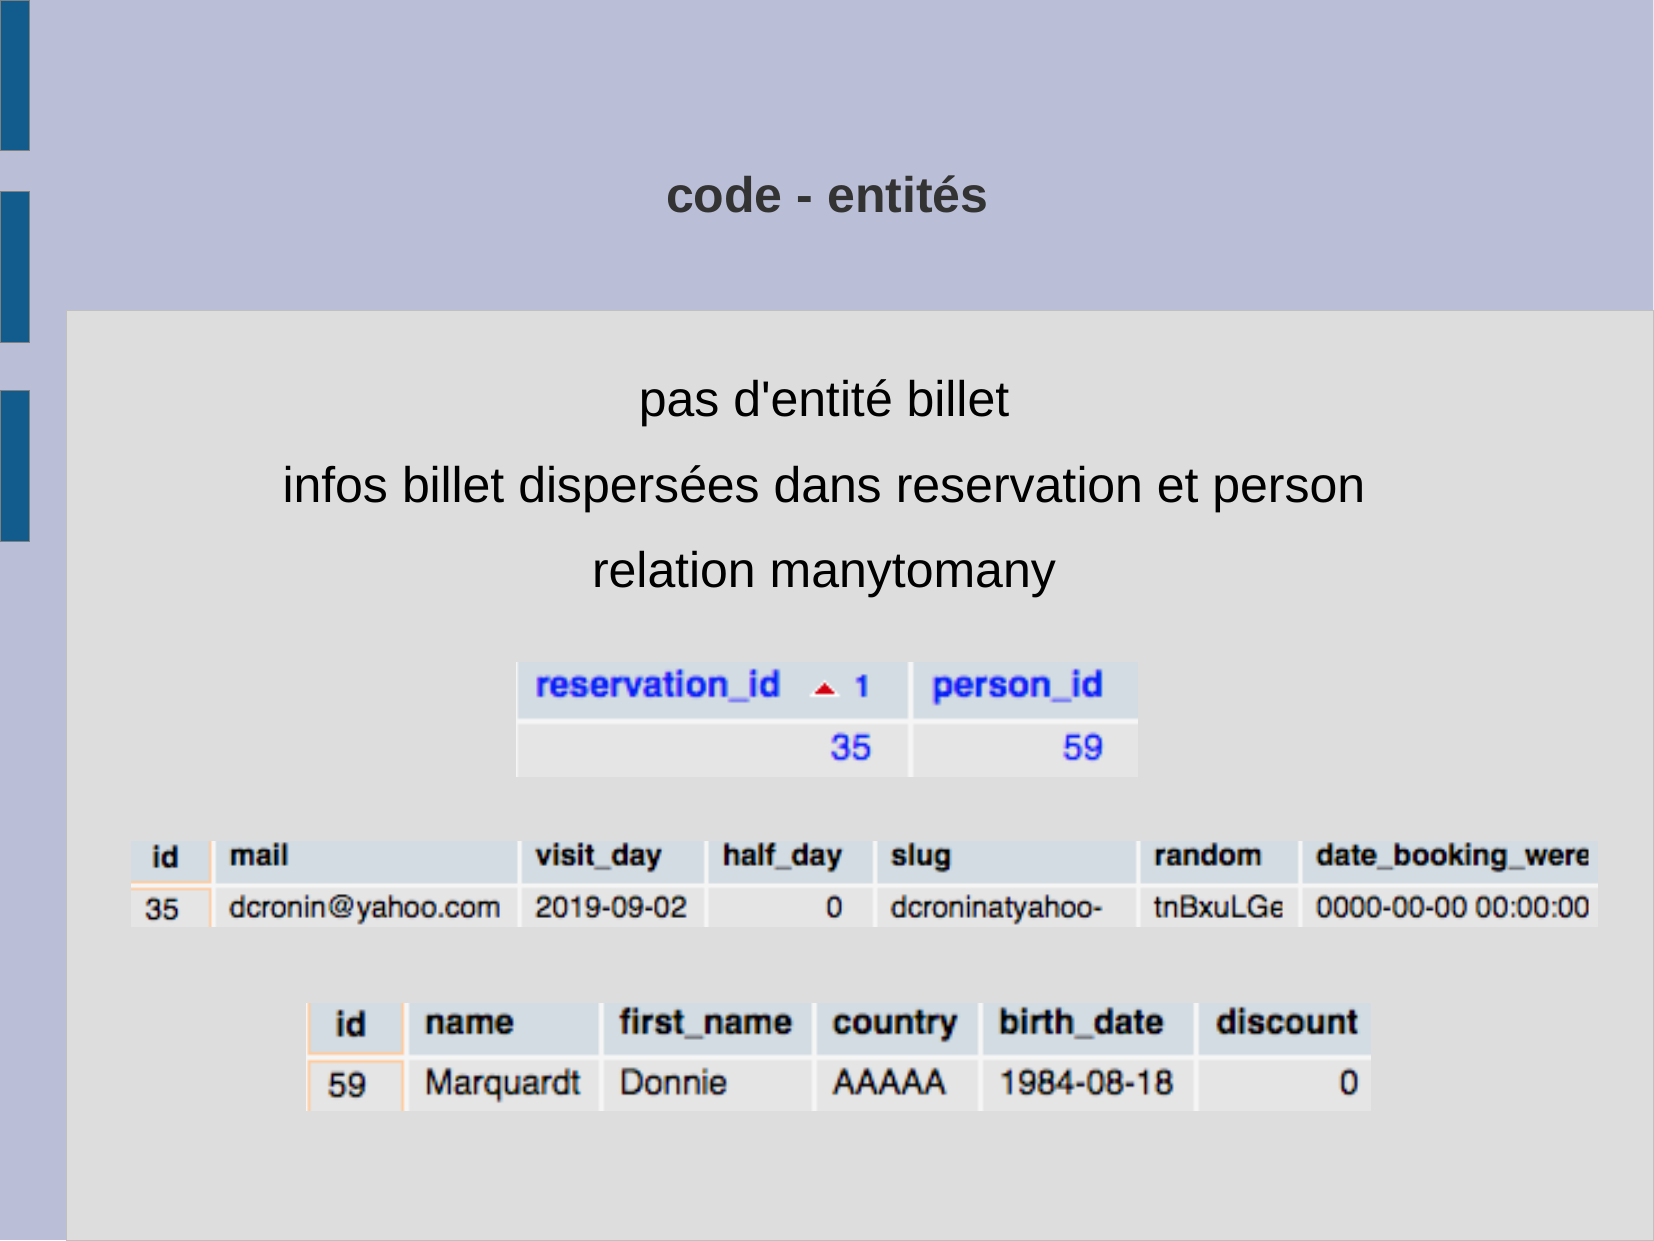

# code - entités
pas d'entité billet
infos billet dispersées dans reservation et person
relation manytomany